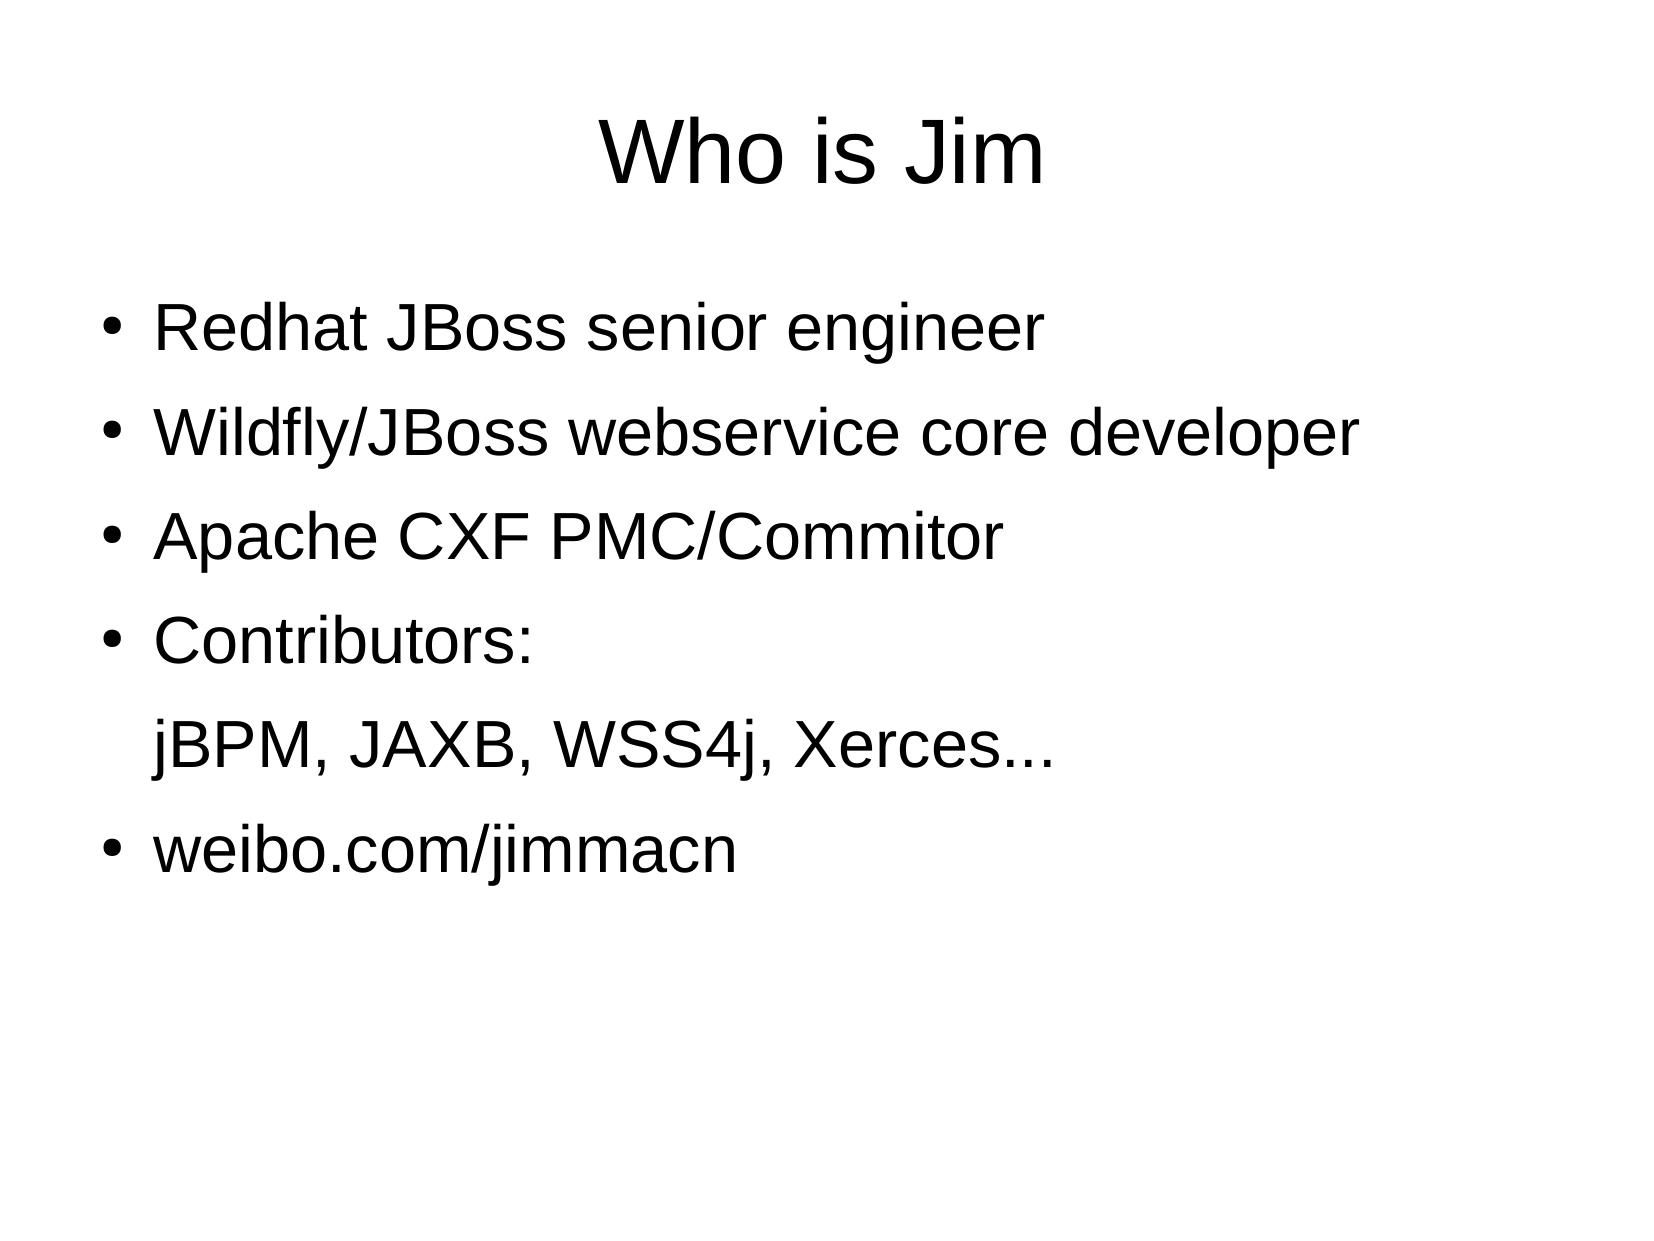

# Who is Jim
Redhat JBoss senior engineer
Wildfly/JBoss webservice core developer
Apache CXF PMC/Commitor
Contributors:
jBPM, JAXB, WSS4j, Xerces...
weibo.com/jimmacn